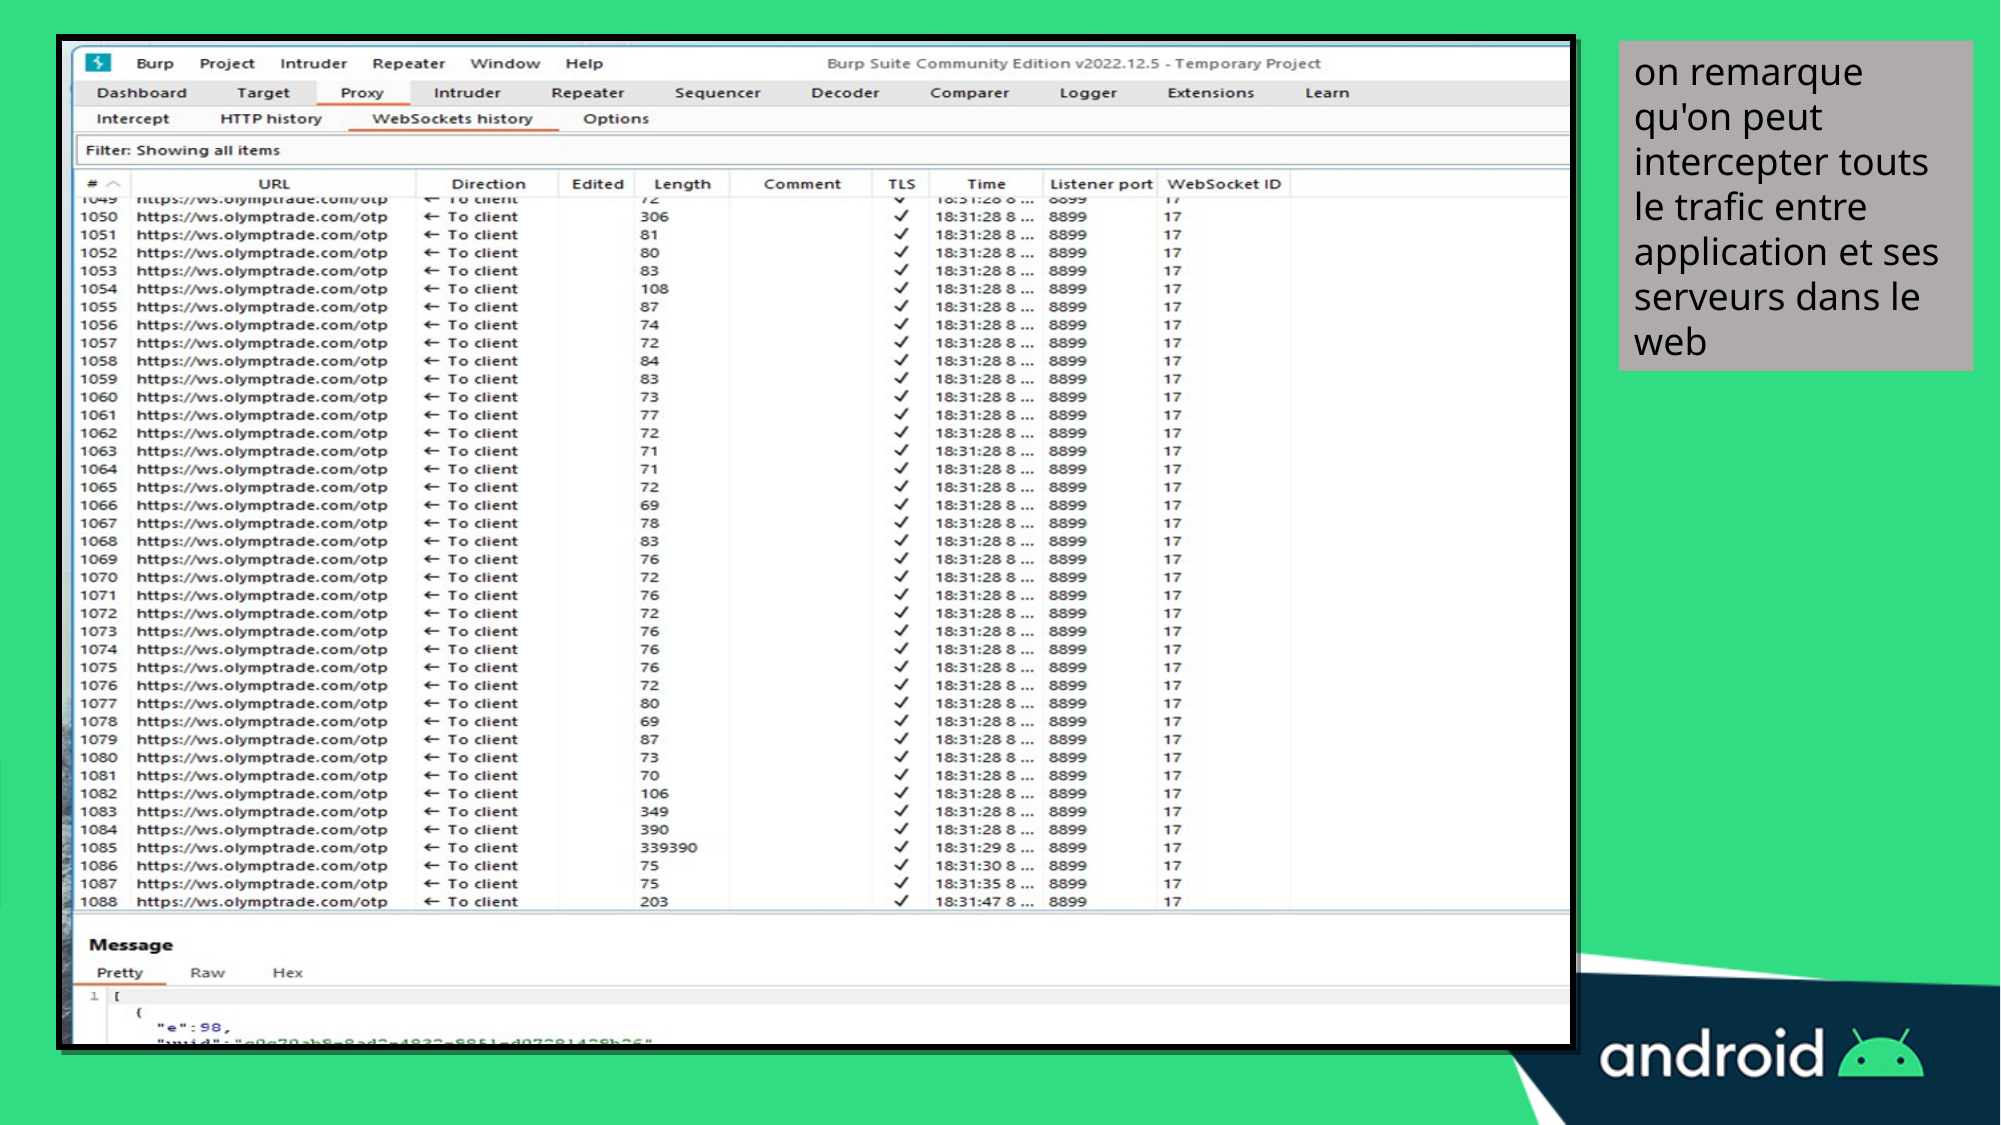

on remarque qu'on peut intercepter touts le trafic entre application et ses serveurs dans le web